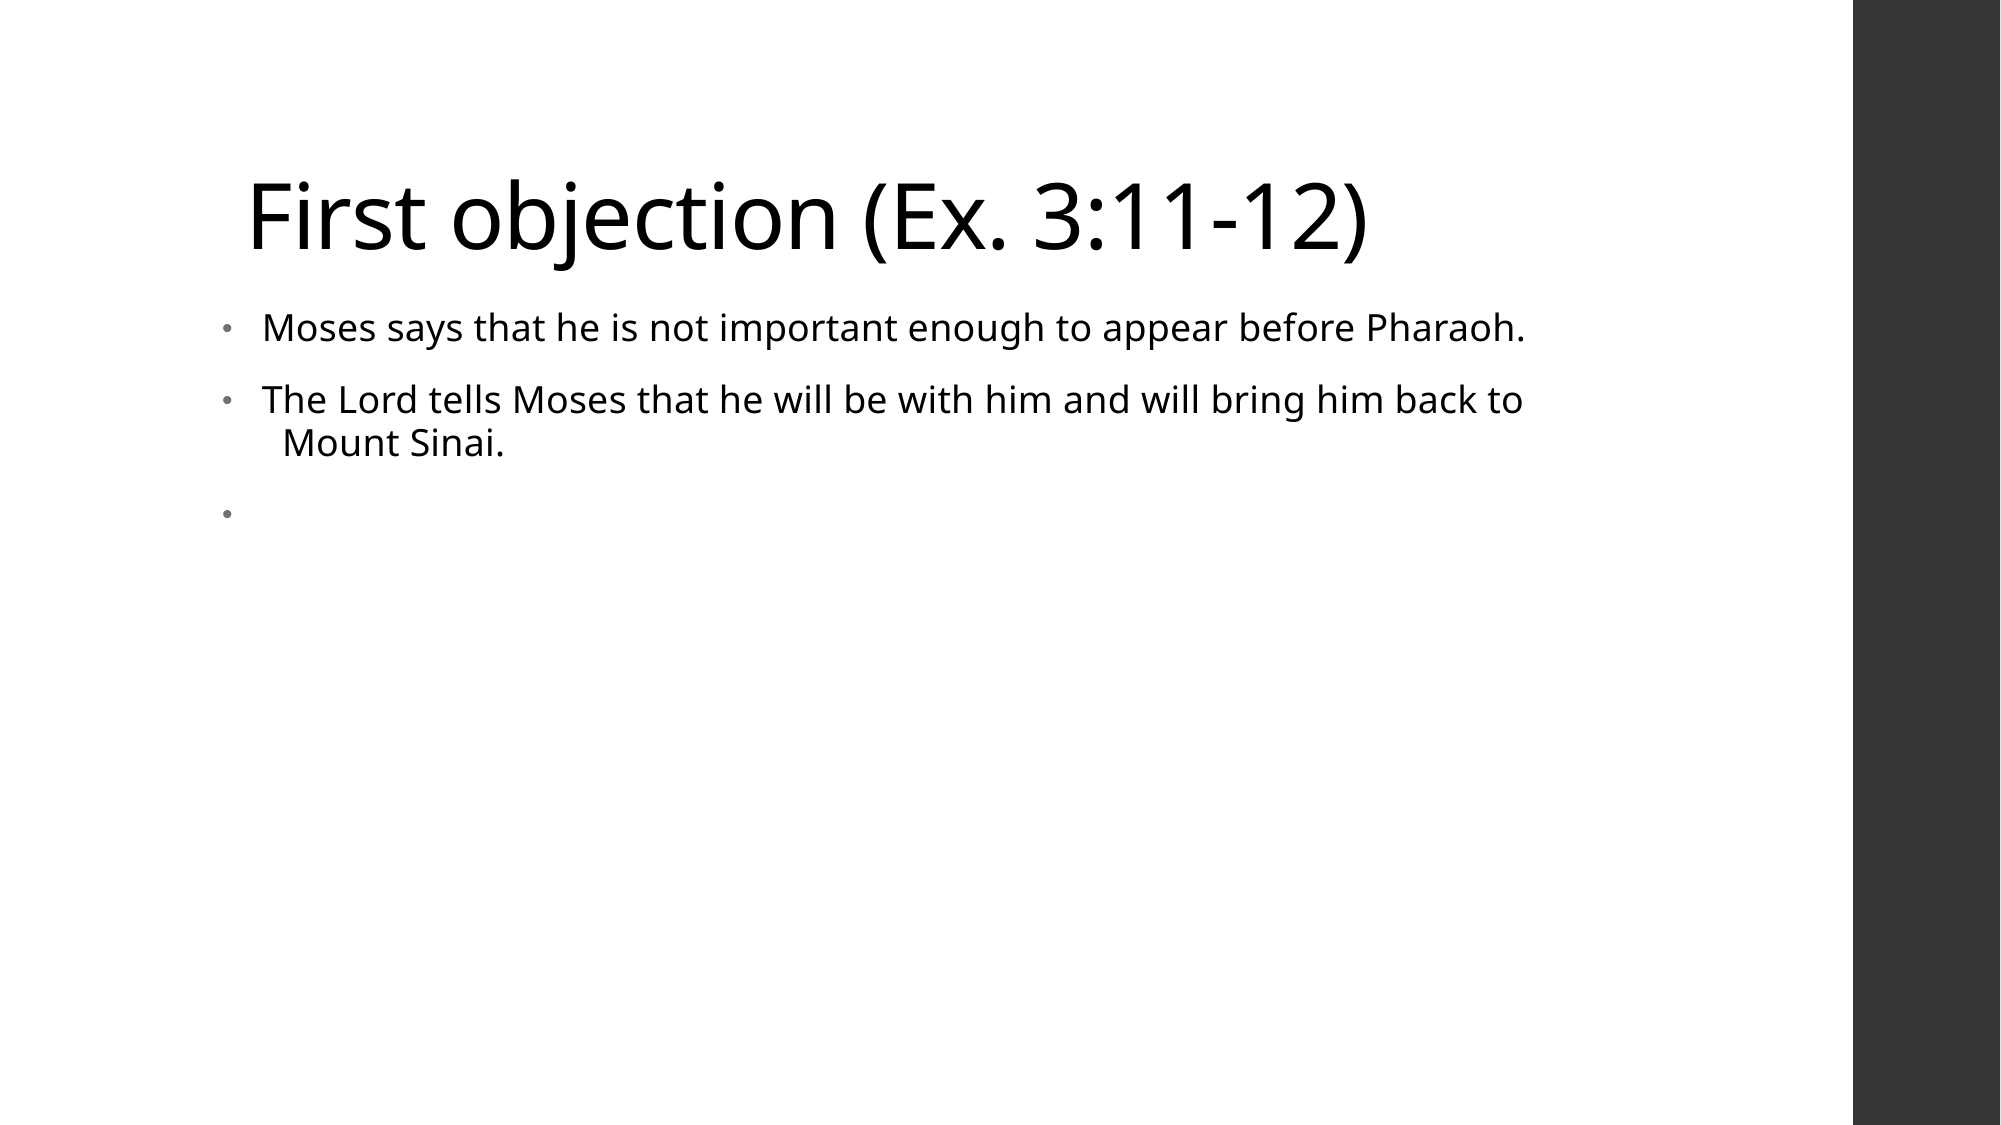

# First objection (Ex. 3:11-12)
 Moses says that he is not important enough to appear before Pharaoh.
 The Lord tells Moses that he will be with him and will bring him back to Mount Sinai.